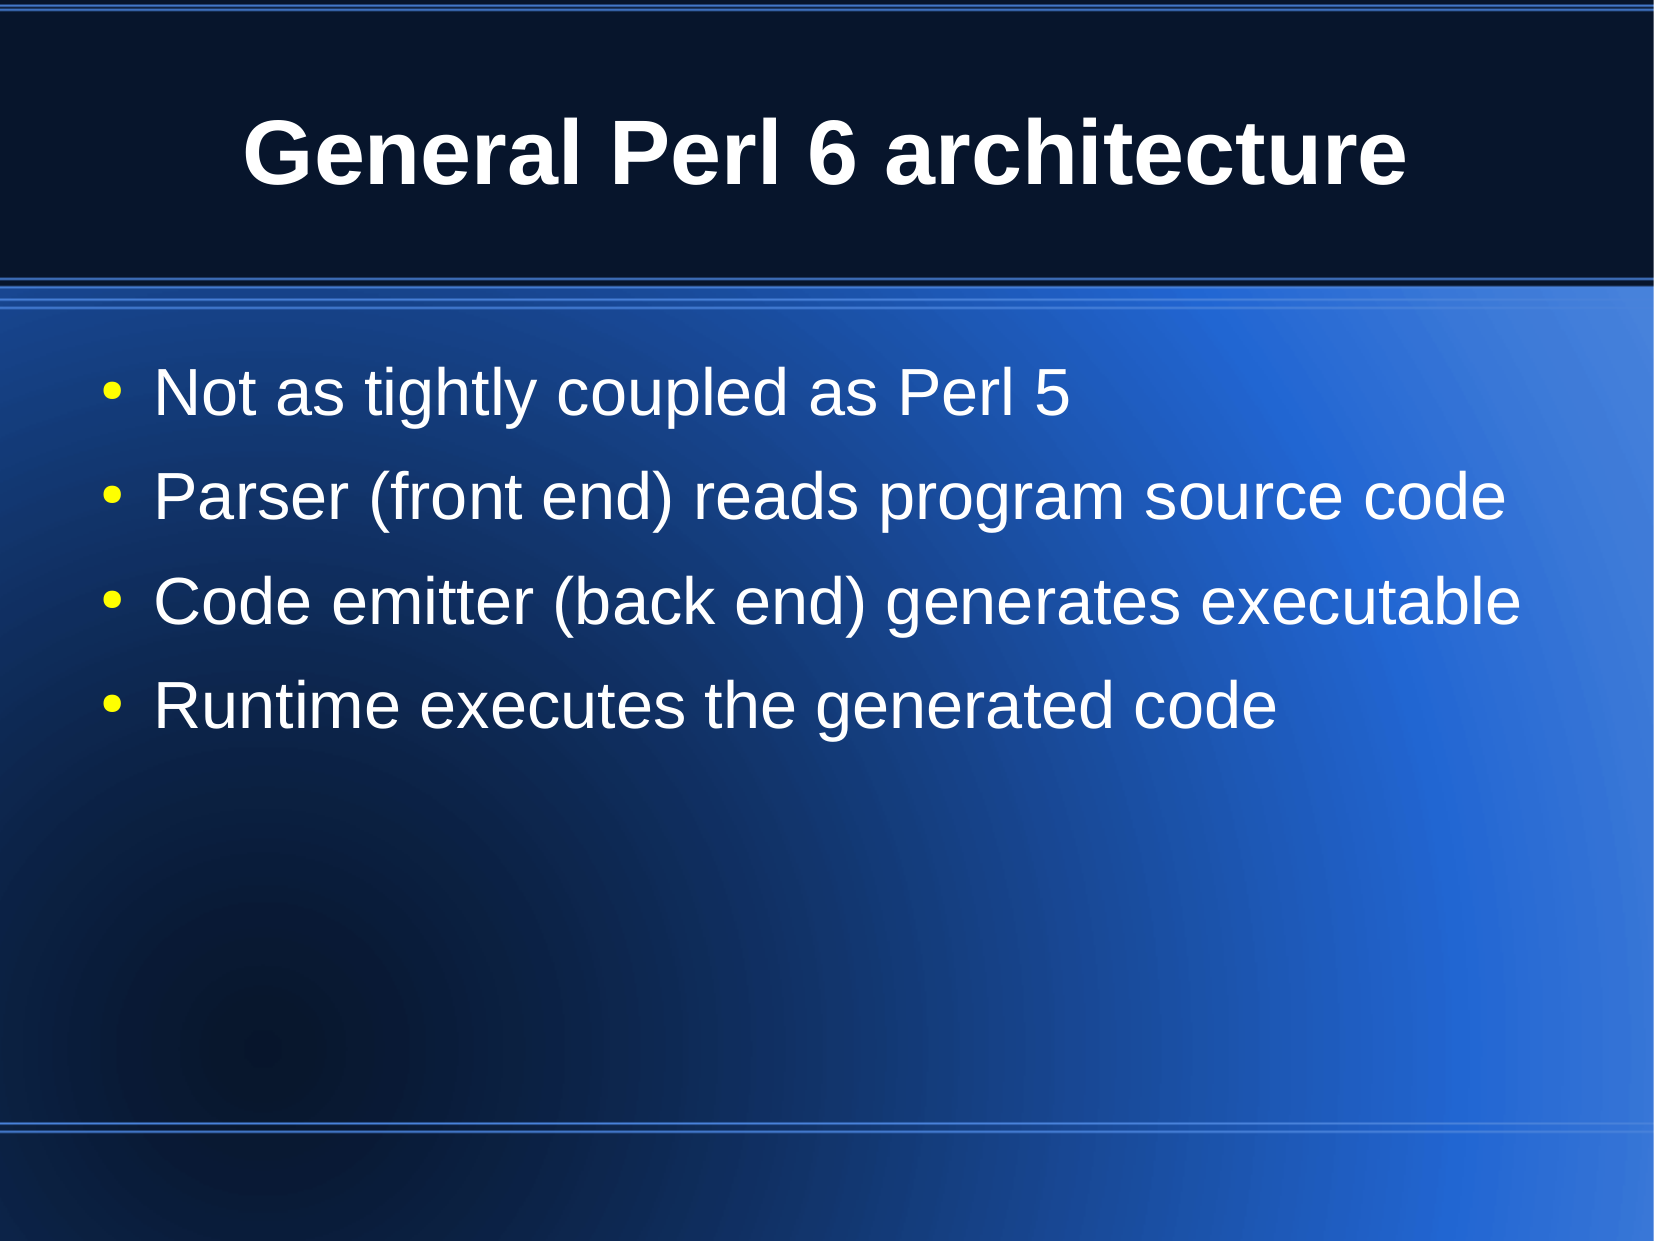

# General Perl 6 architecture
Not as tightly coupled as Perl 5
Parser (front end) reads program source code
Code emitter (back end) generates executable
Runtime executes the generated code